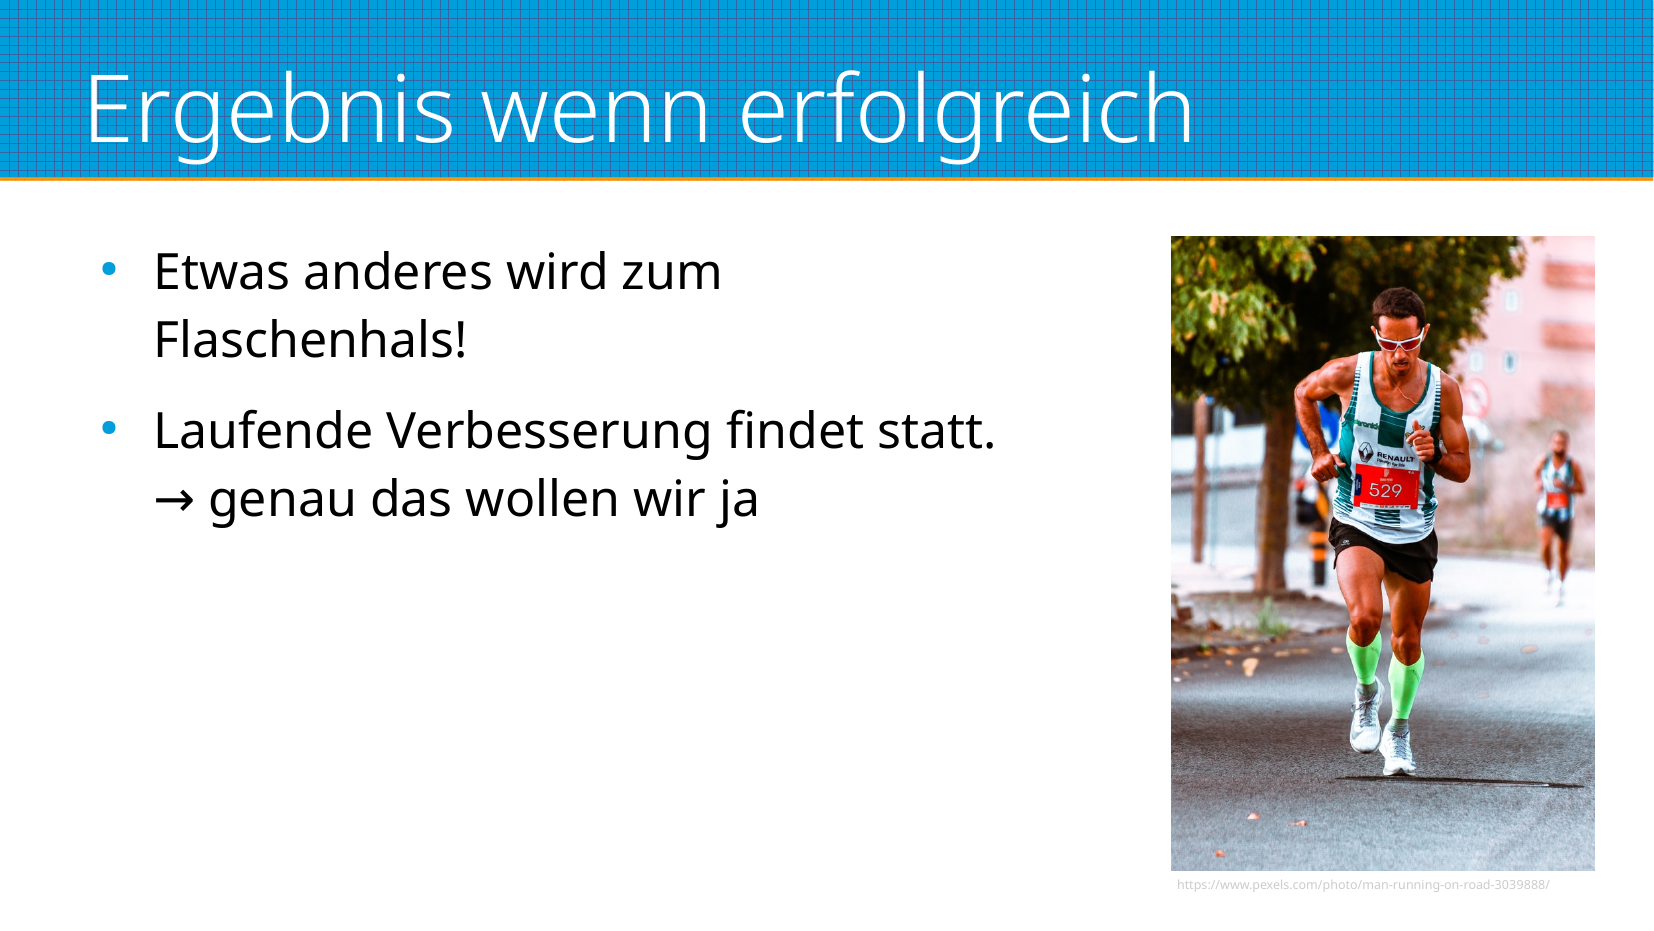

# Ergebnis wenn erfolgreich
Etwas anderes wird zum
Flaschenhals!
Laufende Verbesserung findet statt.
→ genau das wollen wir ja
https://www.pexels.com/photo/man-running-on-road-3039888/